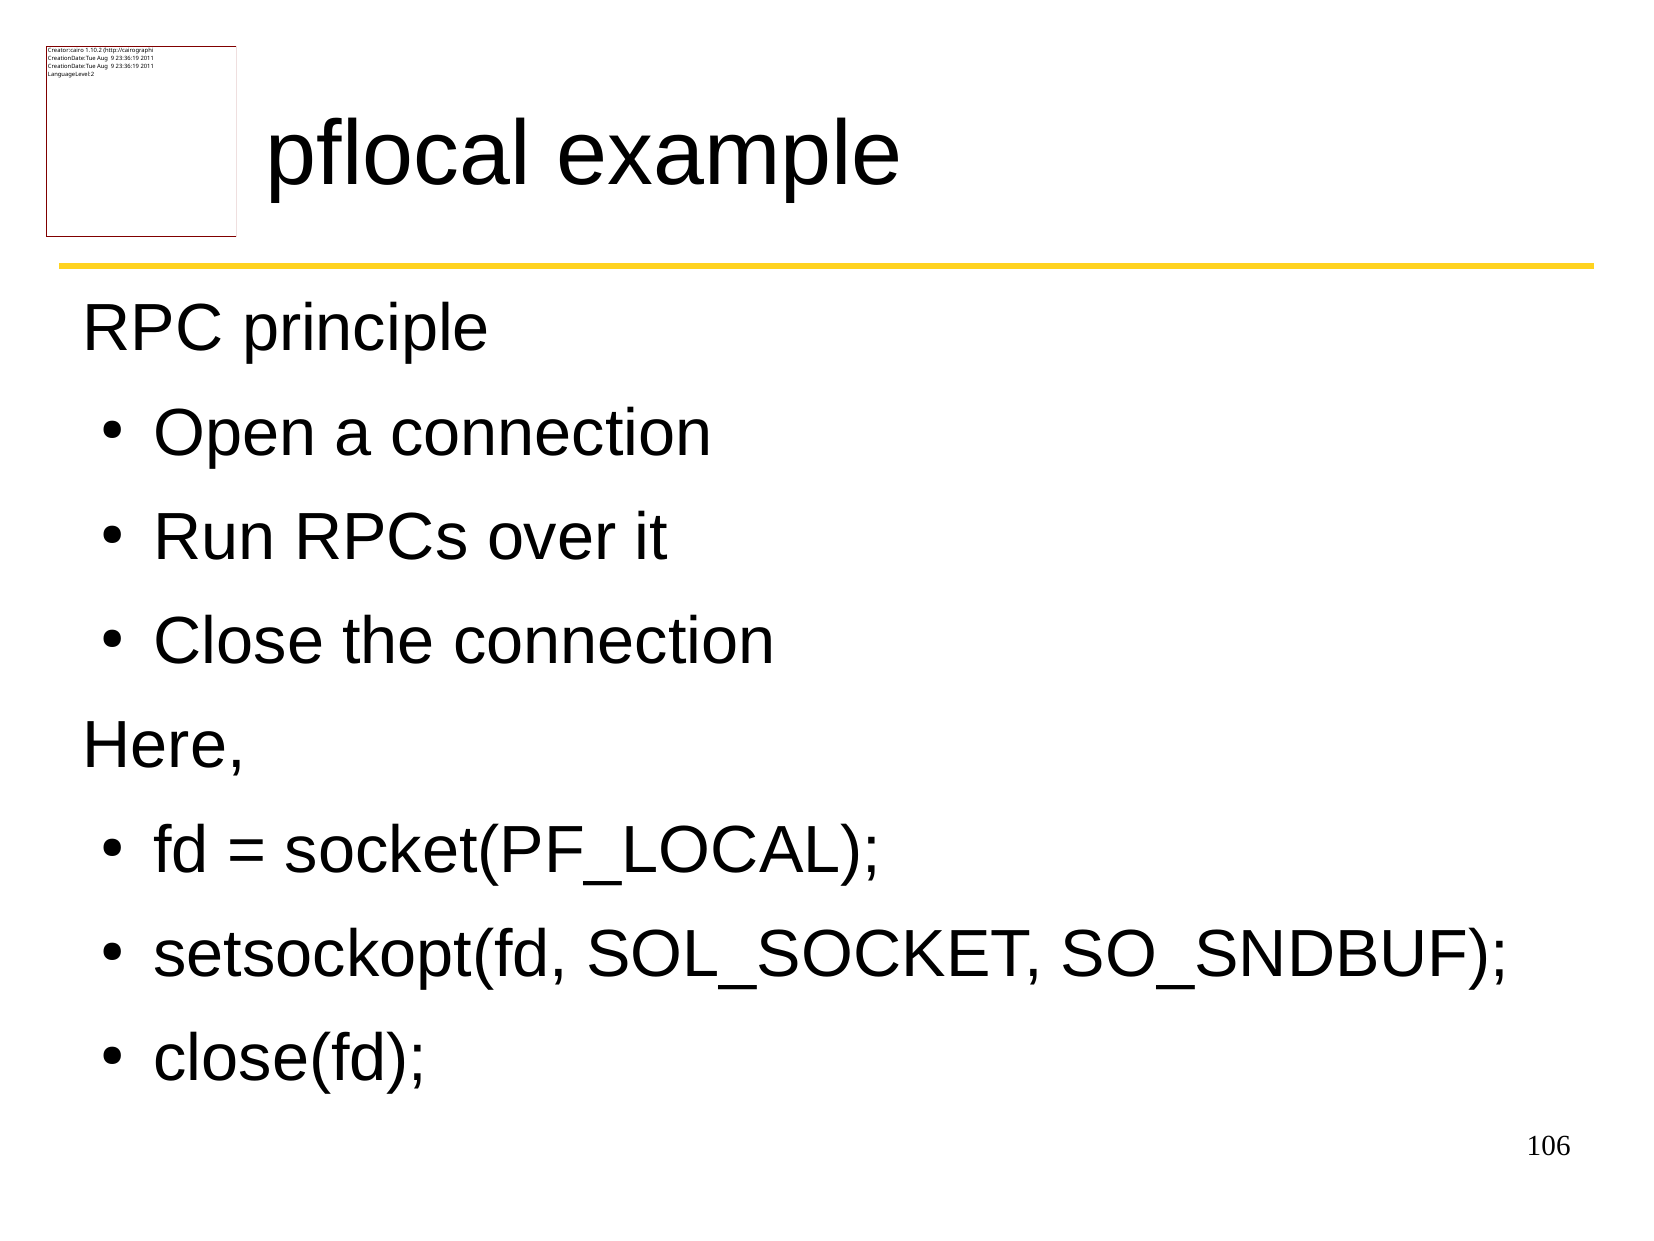

# pflocal example
RPC principle
Open a connection
Run RPCs over it
Close the connection
Here,
fd = socket(PF_LOCAL);
setsockopt(fd, SOL_SOCKET, SO_SNDBUF);
close(fd);
106